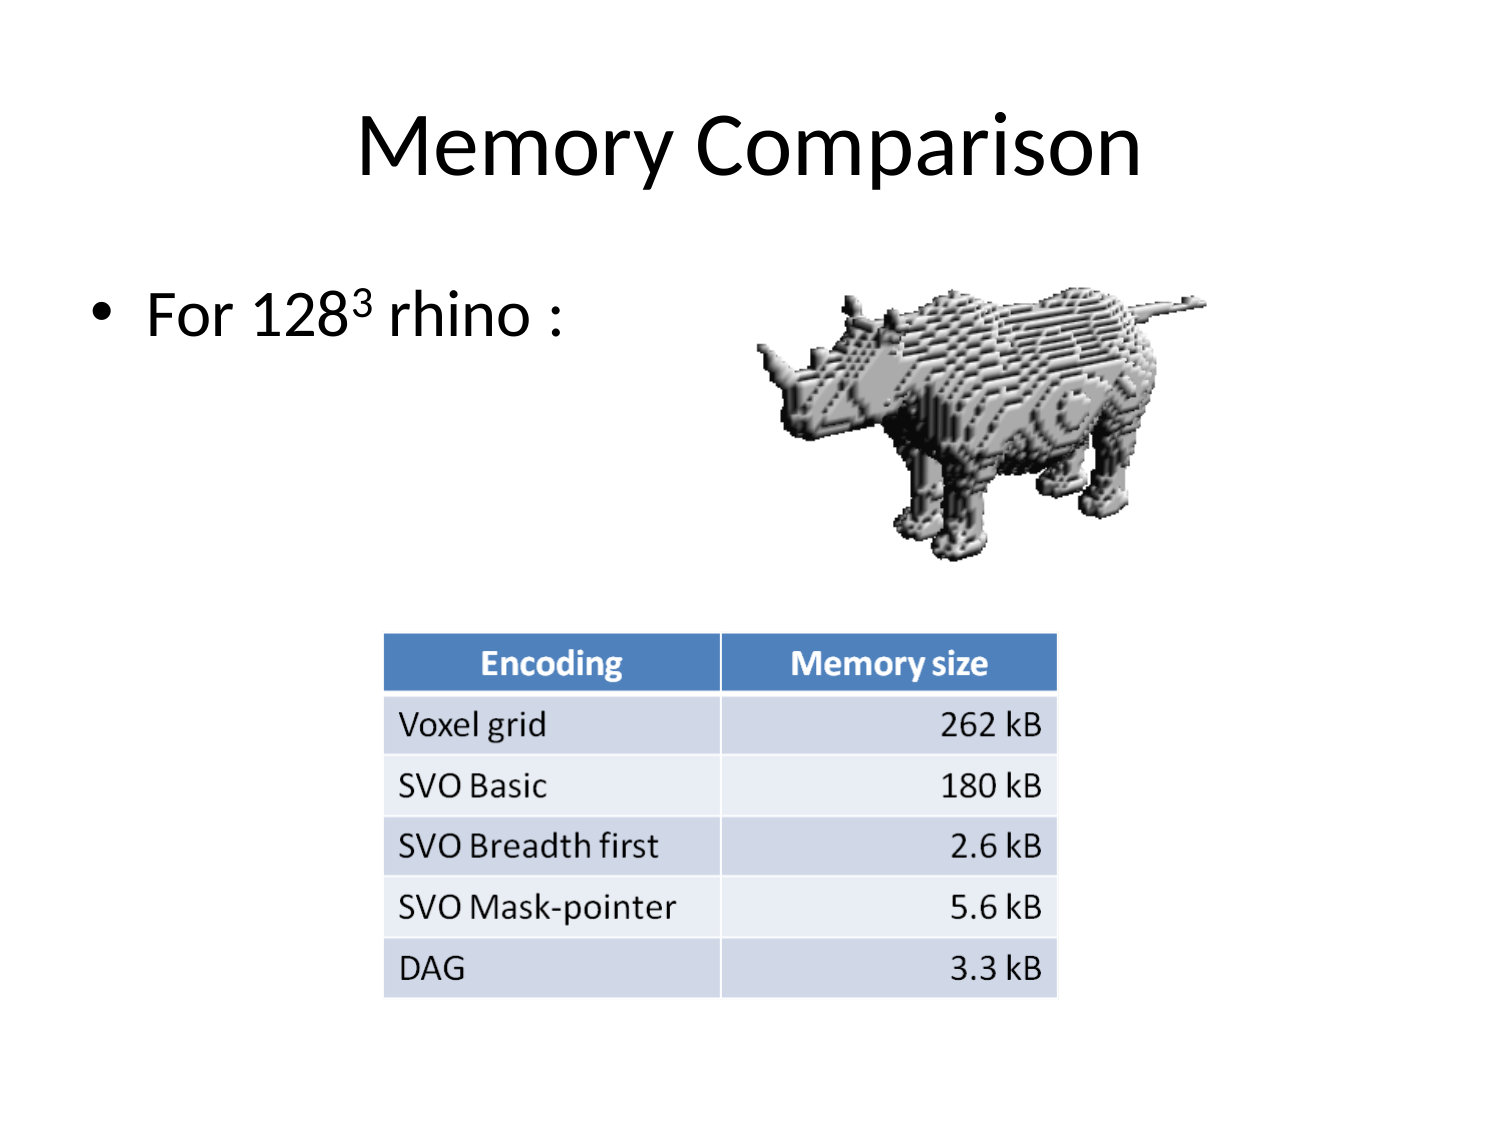

# Memory Comparison
For 1283 rhino :